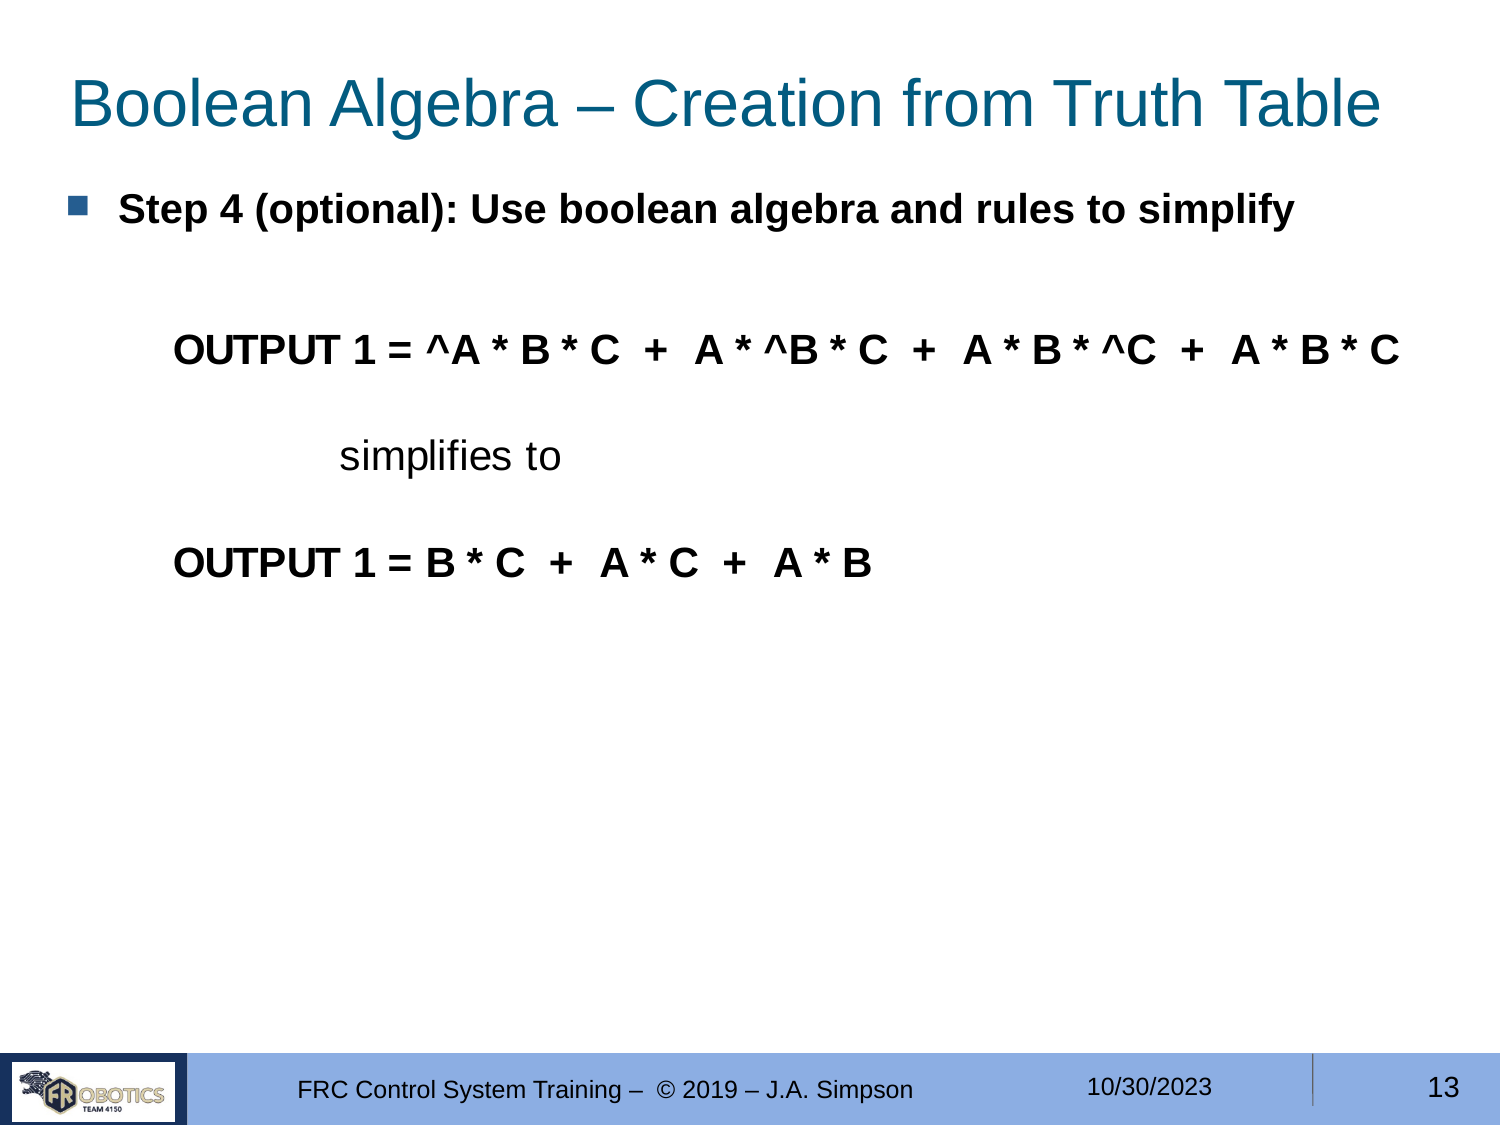

# Boolean Algebra – Creation from Truth Table
Step 4 (optional): Use boolean algebra and rules to simplify
10/30/2023
FRC Control System Training – © 2019 – J.A. Simpson